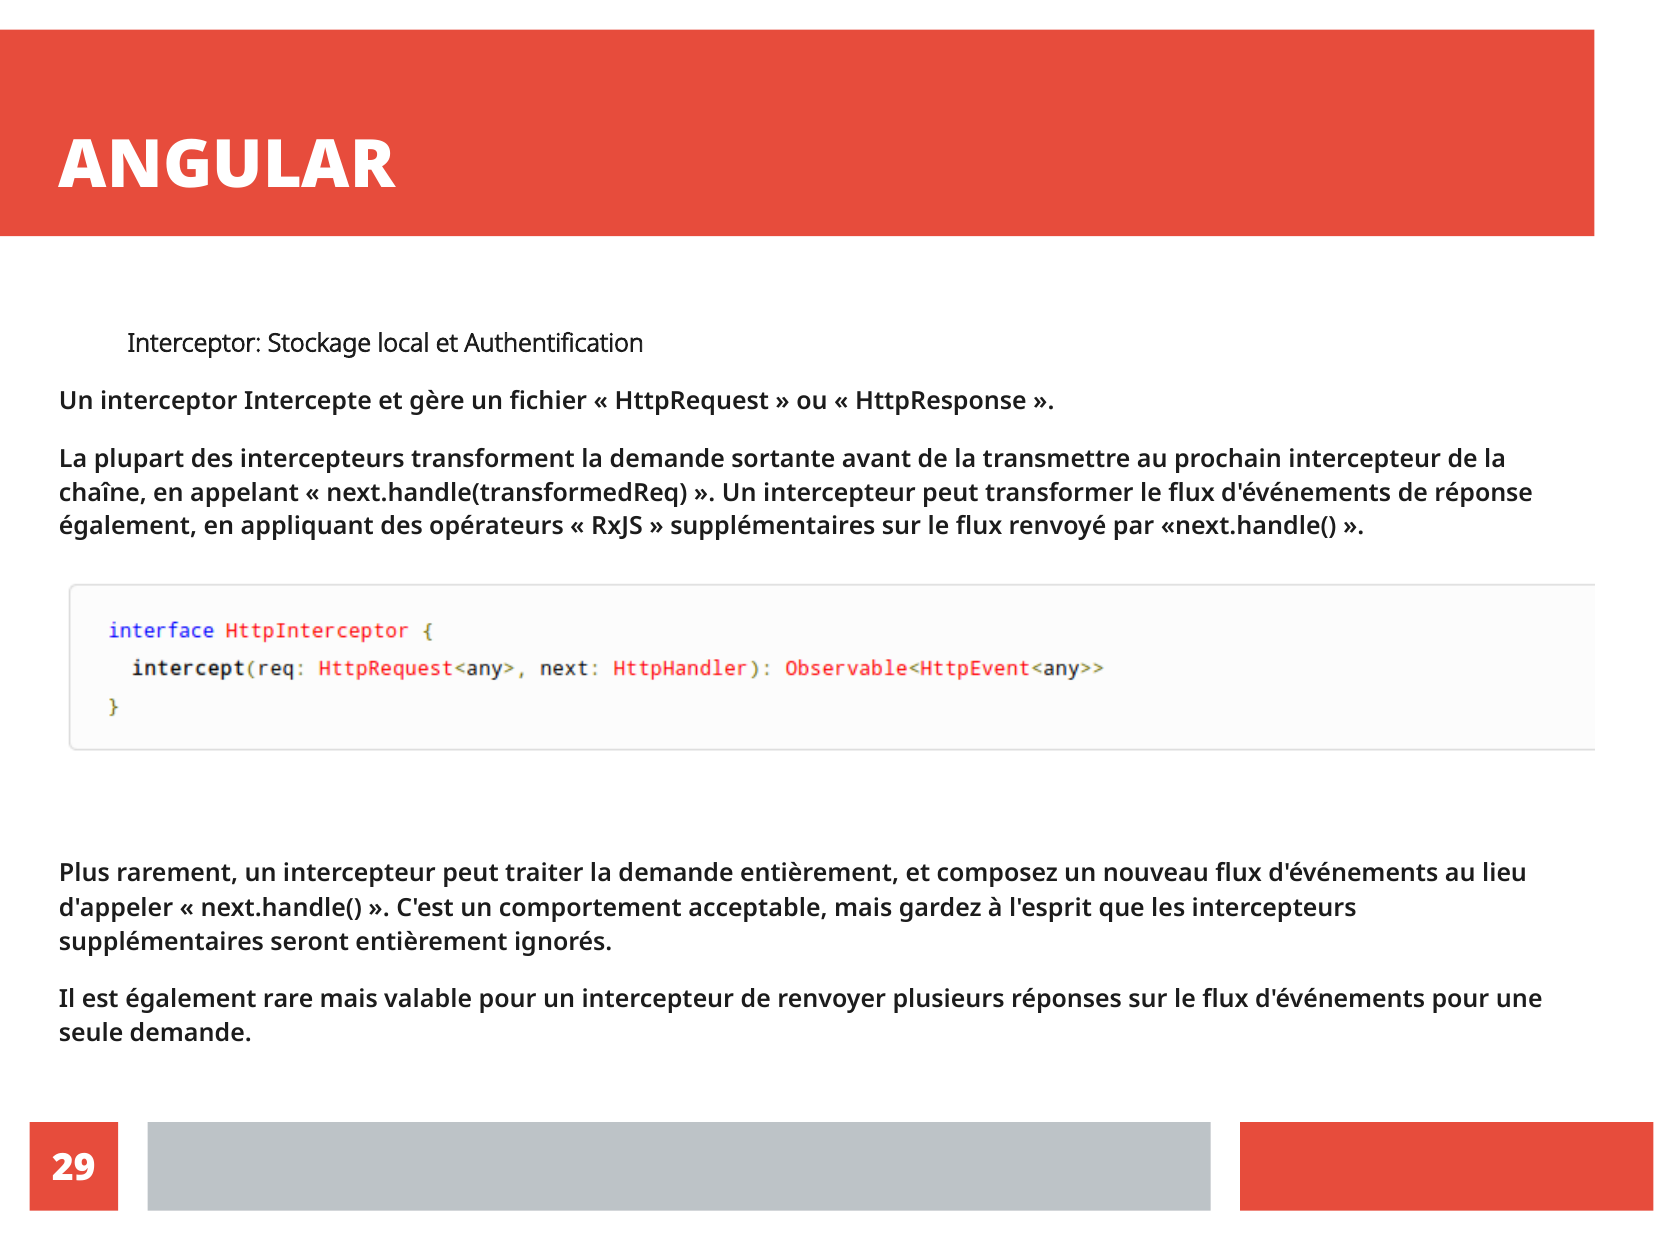

# ANGULAR
Interceptor: Stockage local et Authentification
Un interceptor Intercepte et gère un fichier « HttpRequest » ou « HttpResponse ».
La plupart des intercepteurs transforment la demande sortante avant de la transmettre au prochain intercepteur de la chaîne, en appelant « next.handle(transformedReq) ». Un intercepteur peut transformer le flux d'événements de réponse également, en appliquant des opérateurs « RxJS » supplémentaires sur le flux renvoyé par «next.handle() ».
Plus rarement, un intercepteur peut traiter la demande entièrement, et composez un nouveau flux d'événements au lieu d'appeler « next.handle() ». C'est un comportement acceptable, mais gardez à l'esprit que les intercepteurs supplémentaires seront entièrement ignorés.
Il est également rare mais valable pour un intercepteur de renvoyer plusieurs réponses sur le flux d'événements pour une seule demande.
29